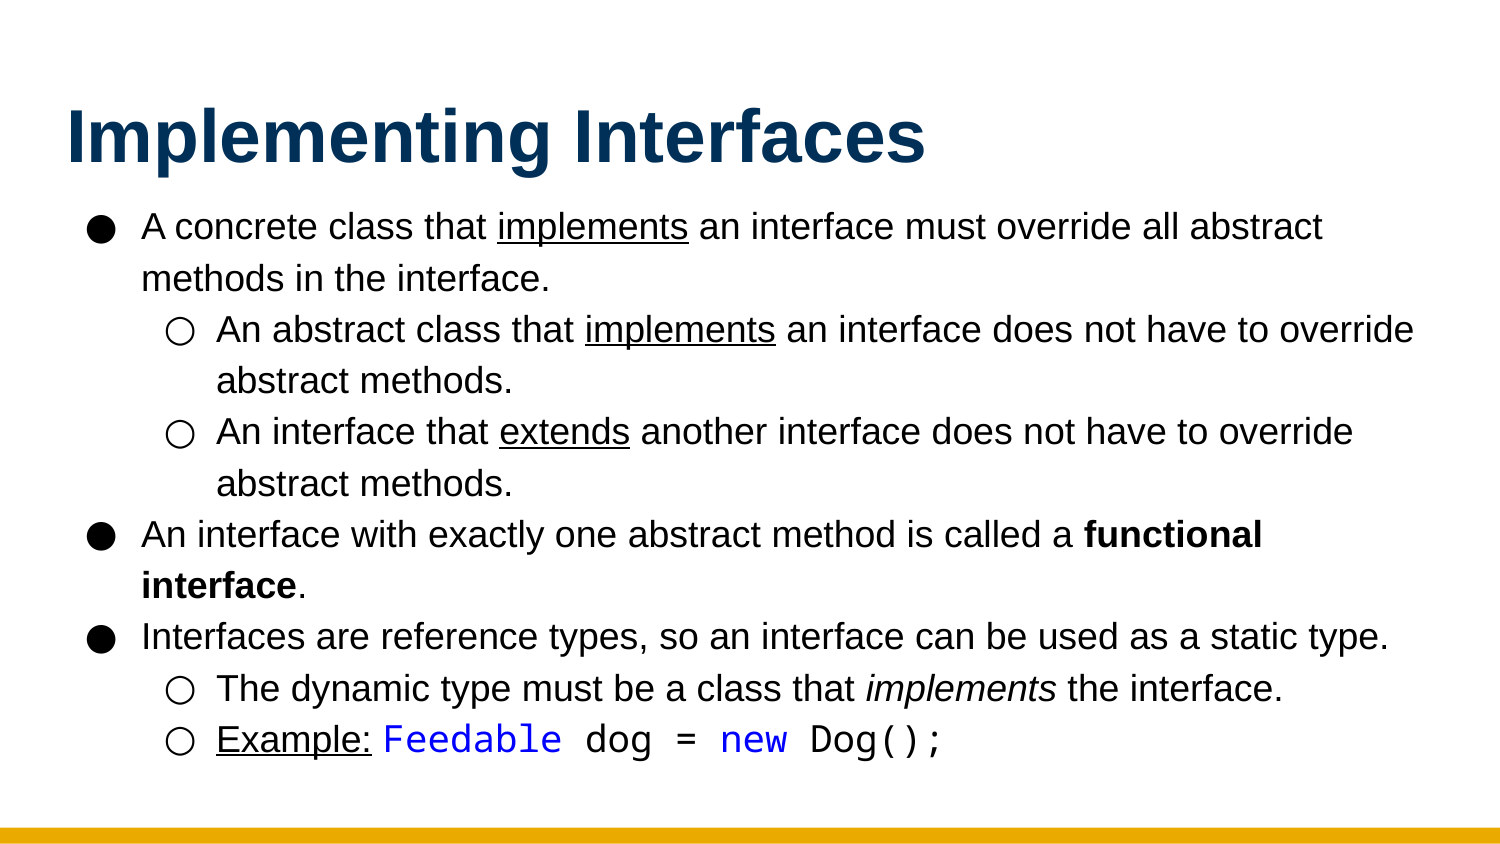

# Implementing Interfaces
A concrete class that implements an interface must override all abstract 
methods in the interface.
An abstract class that implements an interface does not have to override abstract methods.
An interface that extends another interface does not have to override abstract methods.
An interface with exactly one abstract method is called a functional interface.
Interfaces are reference types, so an interface can be used as a static type.
The dynamic type must be a class that implements the interface.
Example: Feedable dog = new Dog();